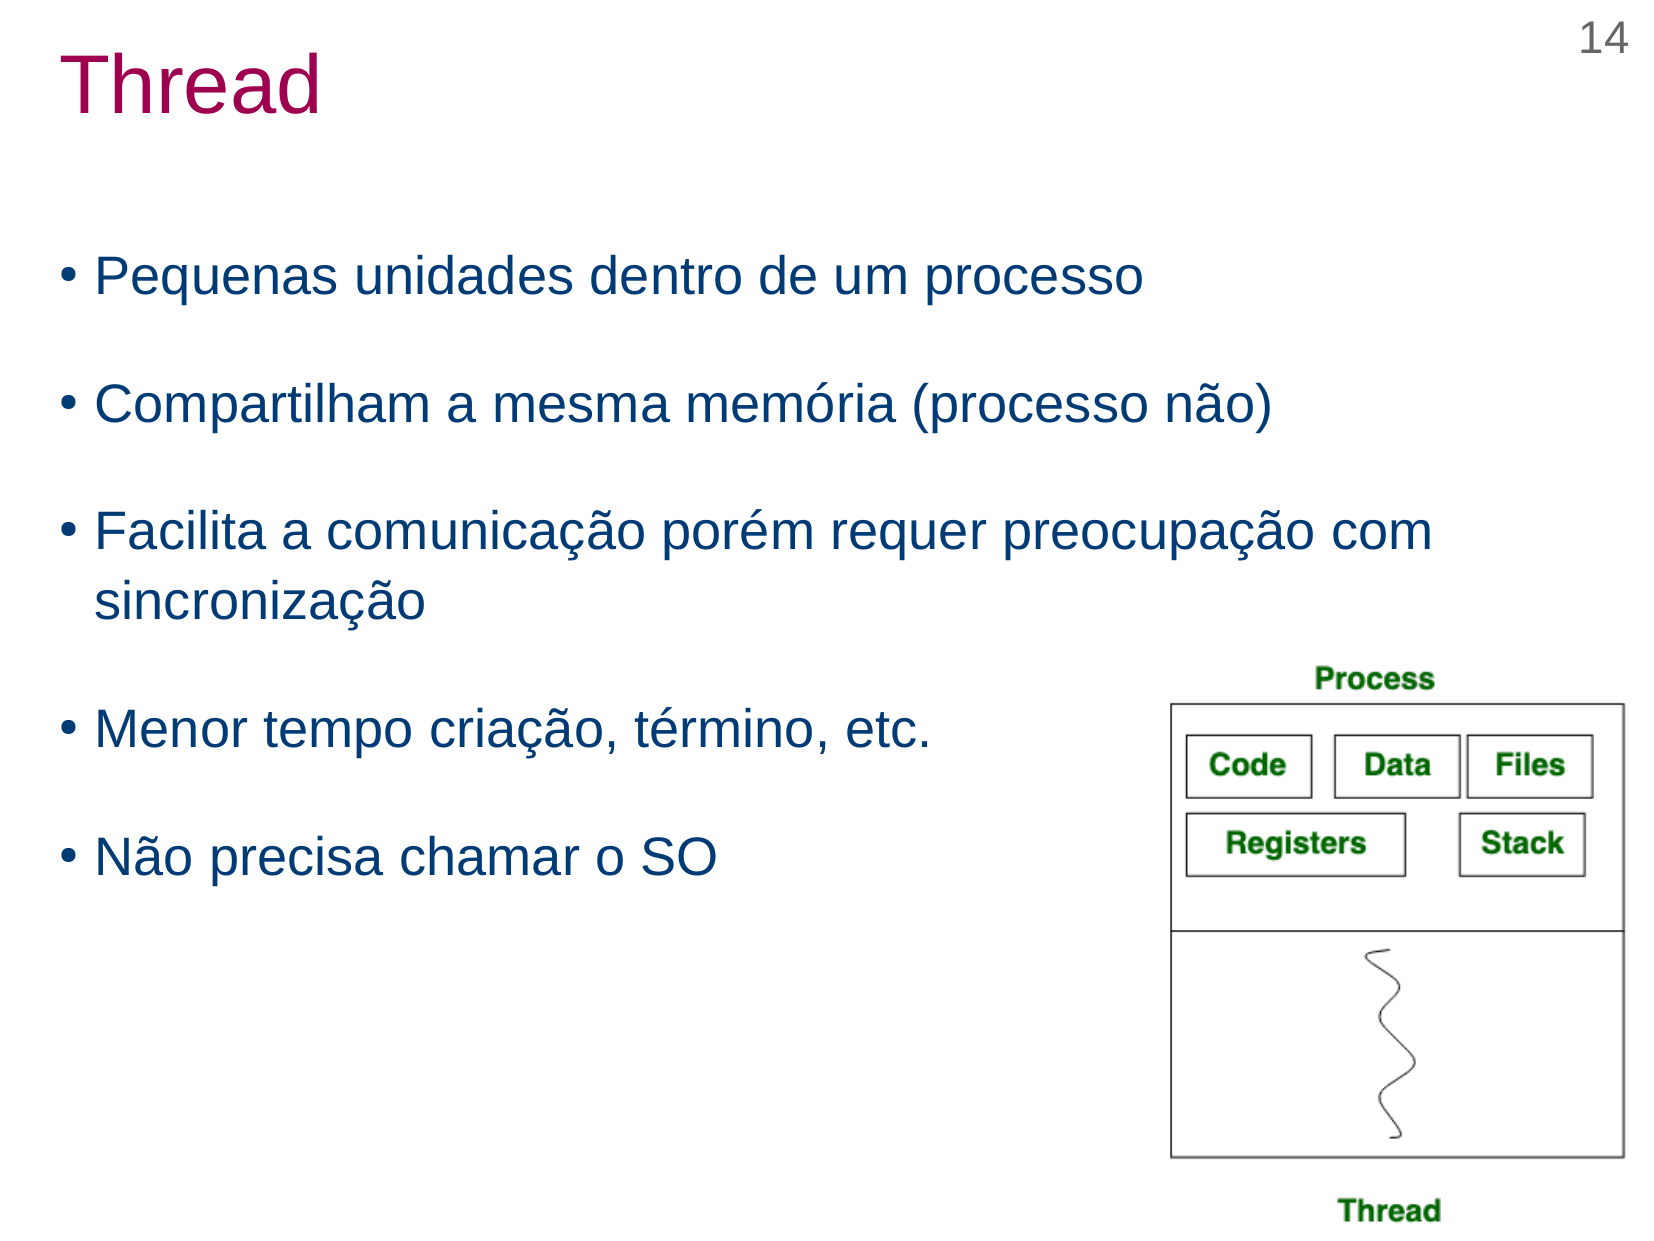

14
# Thread
Pequenas unidades dentro de um processo
Compartilham a mesma memória (processo não)
Facilita a comunicação porém requer preocupação com sincronização
Menor tempo criação, término, etc.
Não precisa chamar o SO